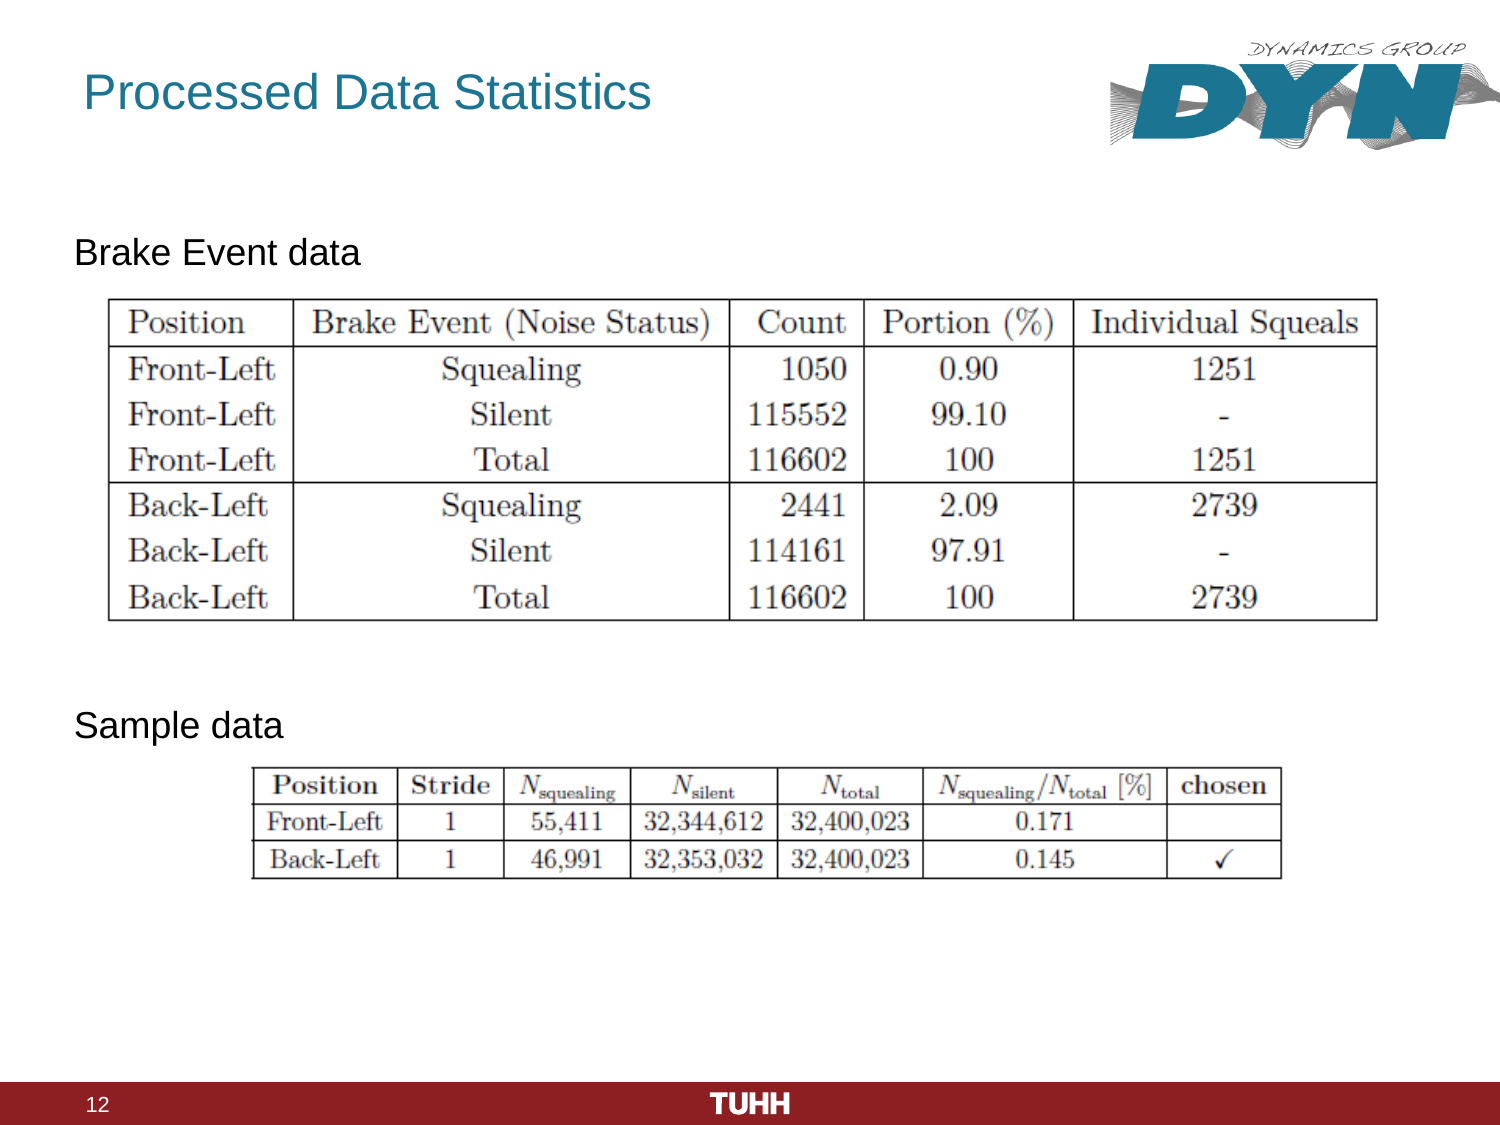

# Processed Data Statistics
Brake Event data
Sample data